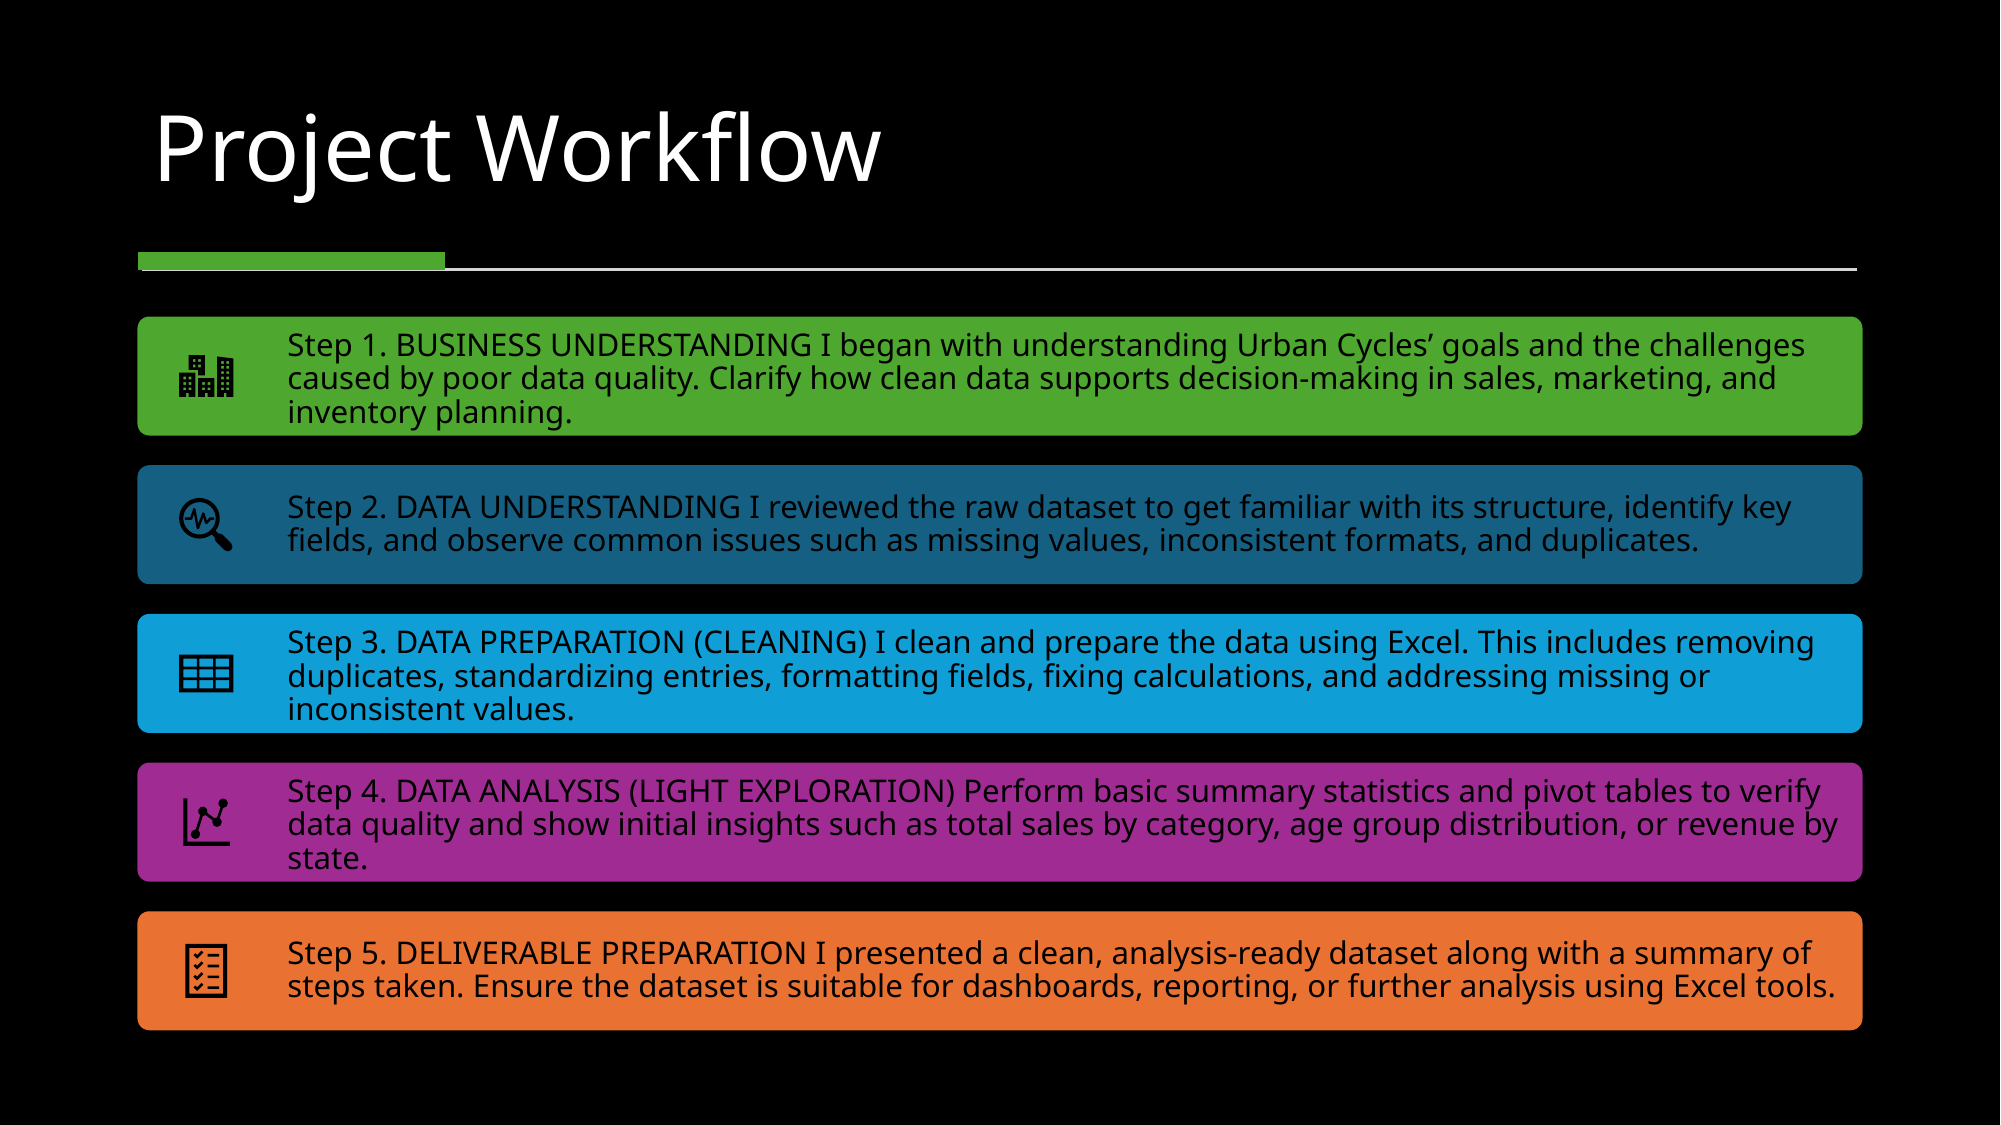

# Project Workflow
Step 1. BUSINESS UNDERSTANDING I began with understanding Urban Cycles’ goals and the challenges caused by poor data quality. Clarify how clean data supports decision-making in sales, marketing, and inventory planning.
Step 2. DATA UNDERSTANDING I reviewed the raw dataset to get familiar with its structure, identify key fields, and observe common issues such as missing values, inconsistent formats, and duplicates.
Step 3. DATA PREPARATION (CLEANING) I clean and prepare the data using Excel. This includes removing duplicates, standardizing entries, formatting fields, fixing calculations, and addressing missing or inconsistent values.
Step 4. DATA ANALYSIS (LIGHT EXPLORATION) Perform basic summary statistics and pivot tables to verify data quality and show initial insights such as total sales by category, age group distribution, or revenue by state.
Step 5. DELIVERABLE PREPARATION I presented a clean, analysis-ready dataset along with a summary of steps taken. Ensure the dataset is suitable for dashboards, reporting, or further analysis using Excel tools.